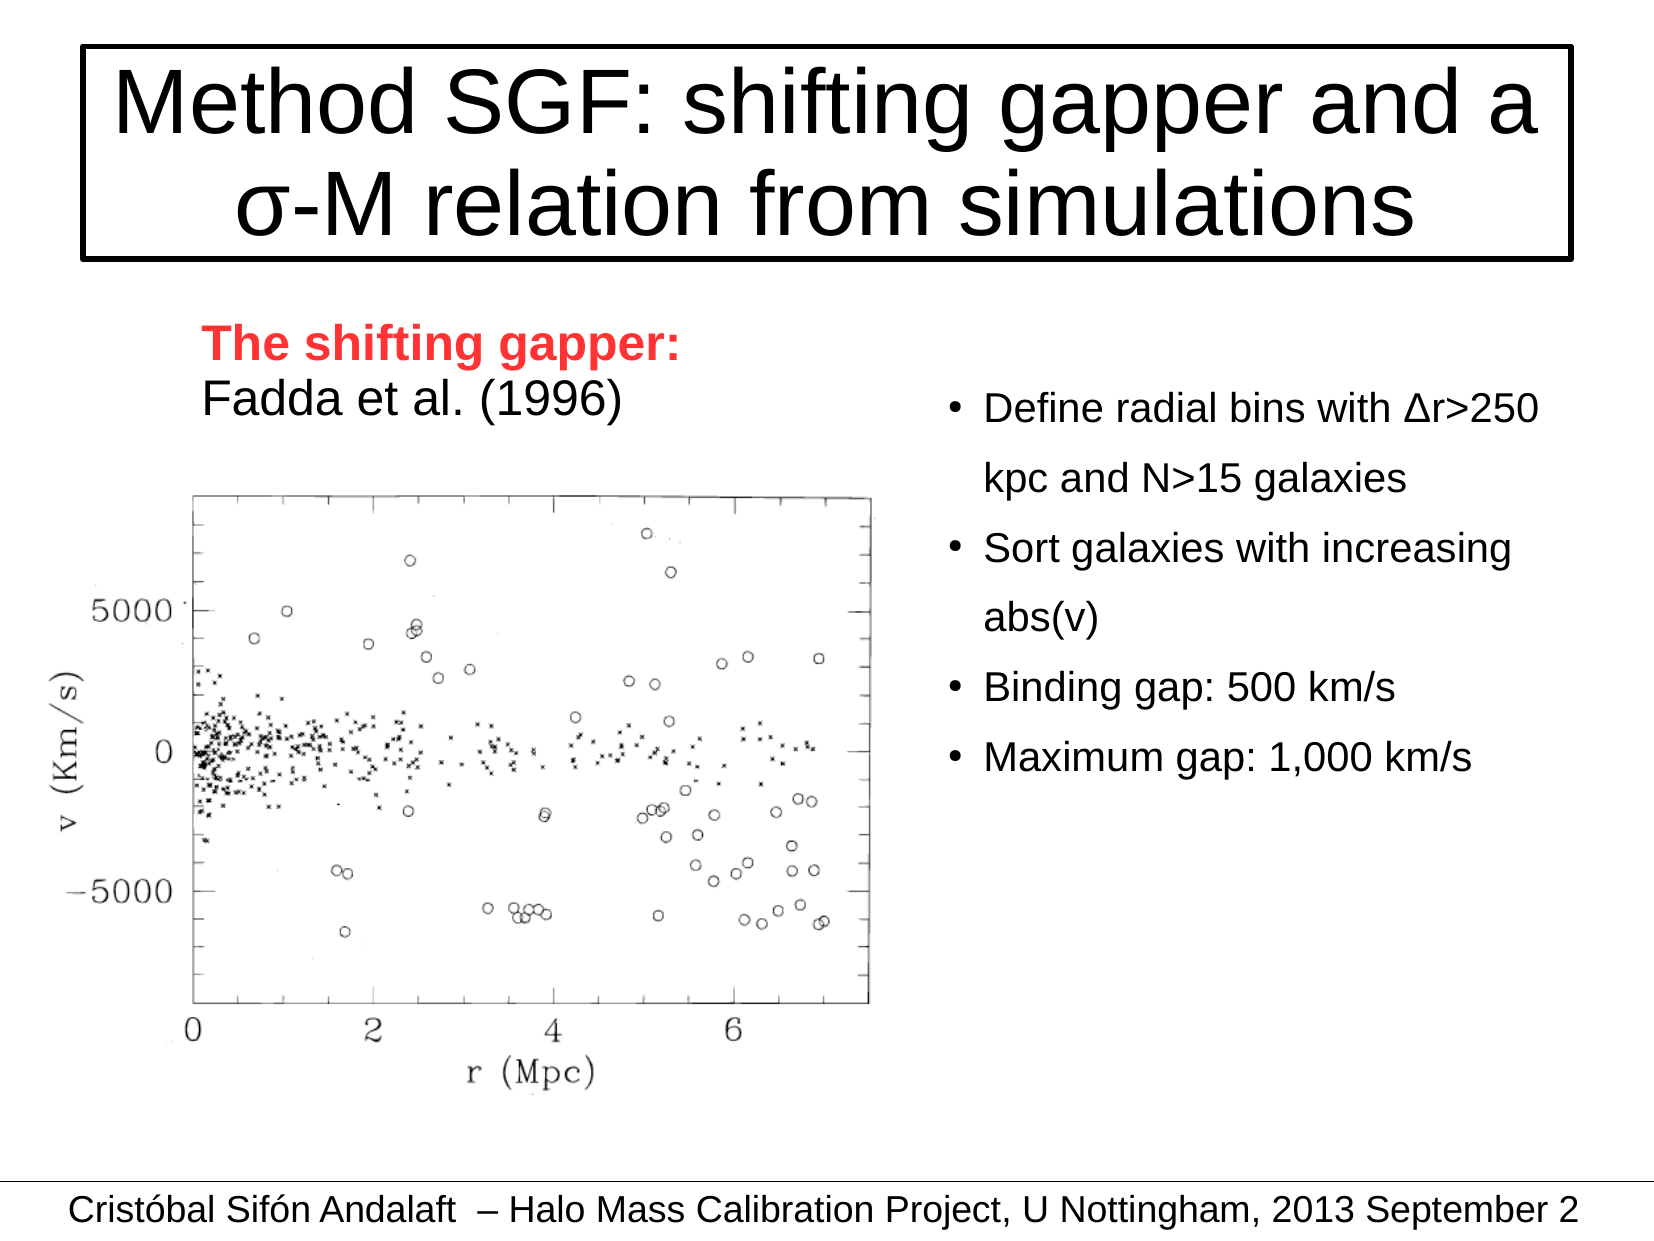

# Method SGF: shifting gapper and a σ-M relation from simulations
The shifting gapper:
Fadda et al. (1996)
Define radial bins with Δr>250 kpc and N>15 galaxies
Sort galaxies with increasing abs(v)
Binding gap: 500 km/s
Maximum gap: 1,000 km/s
Cristóbal Sifón Andalaft – Halo Mass Calibration Project, U Nottingham, 2013 September 2